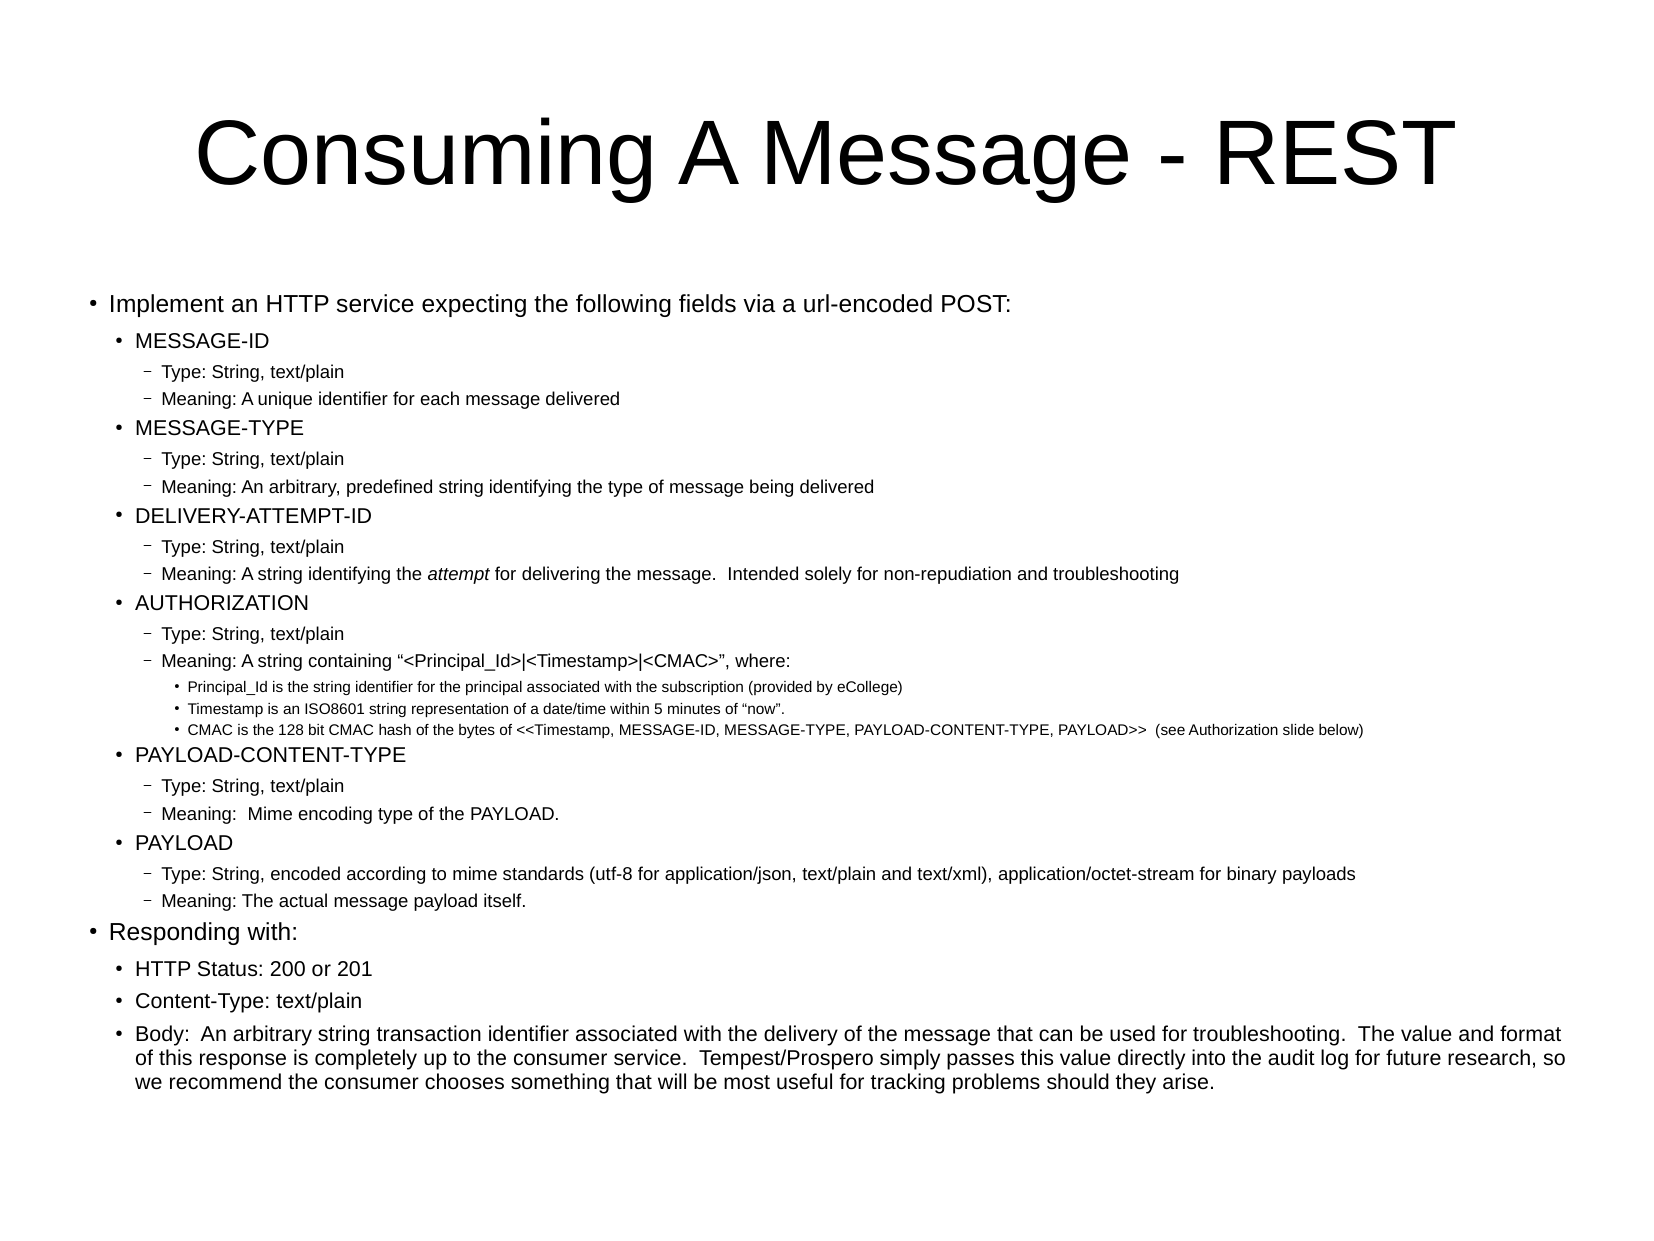

# Consuming A Message - REST
Implement an HTTP service expecting the following fields via a url-encoded POST:
MESSAGE-ID
Type: String, text/plain
Meaning: A unique identifier for each message delivered
MESSAGE-TYPE
Type: String, text/plain
Meaning: An arbitrary, predefined string identifying the type of message being delivered
DELIVERY-ATTEMPT-ID
Type: String, text/plain
Meaning: A string identifying the attempt for delivering the message. Intended solely for non-repudiation and troubleshooting
AUTHORIZATION
Type: String, text/plain
Meaning: A string containing “<Principal_Id>|<Timestamp>|<CMAC>”, where:
Principal_Id is the string identifier for the principal associated with the subscription (provided by eCollege)
Timestamp is an ISO8601 string representation of a date/time within 5 minutes of “now”.
CMAC is the 128 bit CMAC hash of the bytes of <<Timestamp, MESSAGE-ID, MESSAGE-TYPE, PAYLOAD-CONTENT-TYPE, PAYLOAD>> (see Authorization slide below)
PAYLOAD-CONTENT-TYPE
Type: String, text/plain
Meaning: Mime encoding type of the PAYLOAD.
PAYLOAD
Type: String, encoded according to mime standards (utf-8 for application/json, text/plain and text/xml), application/octet-stream for binary payloads
Meaning: The actual message payload itself.
Responding with:
HTTP Status: 200 or 201
Content-Type: text/plain
Body: An arbitrary string transaction identifier associated with the delivery of the message that can be used for troubleshooting. The value and format of this response is completely up to the consumer service. Tempest/Prospero simply passes this value directly into the audit log for future research, so we recommend the consumer chooses something that will be most useful for tracking problems should they arise.